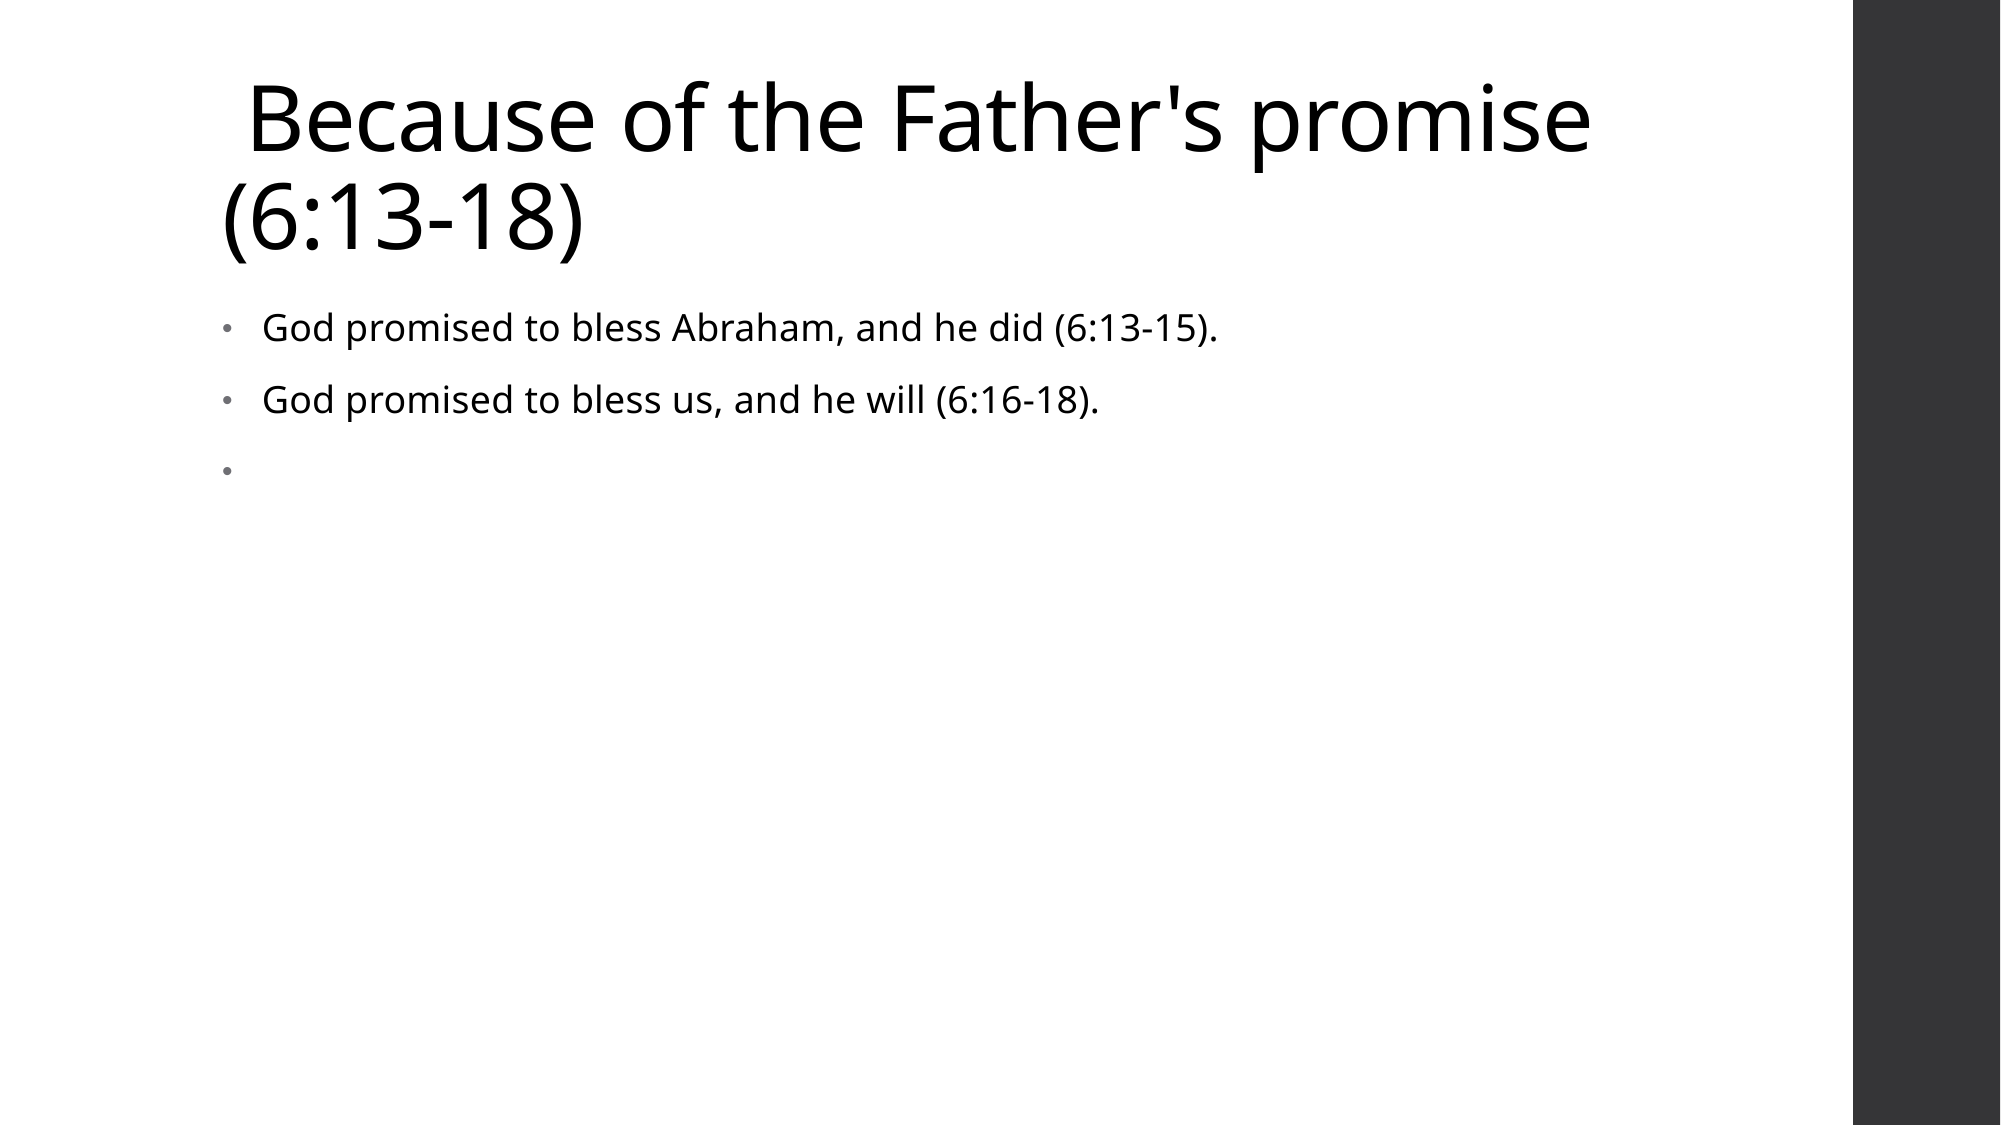

# Because of the Father's promise (6:13-18)
 God promised to bless Abraham, and he did (6:13-15).
 God promised to bless us, and he will (6:16-18).